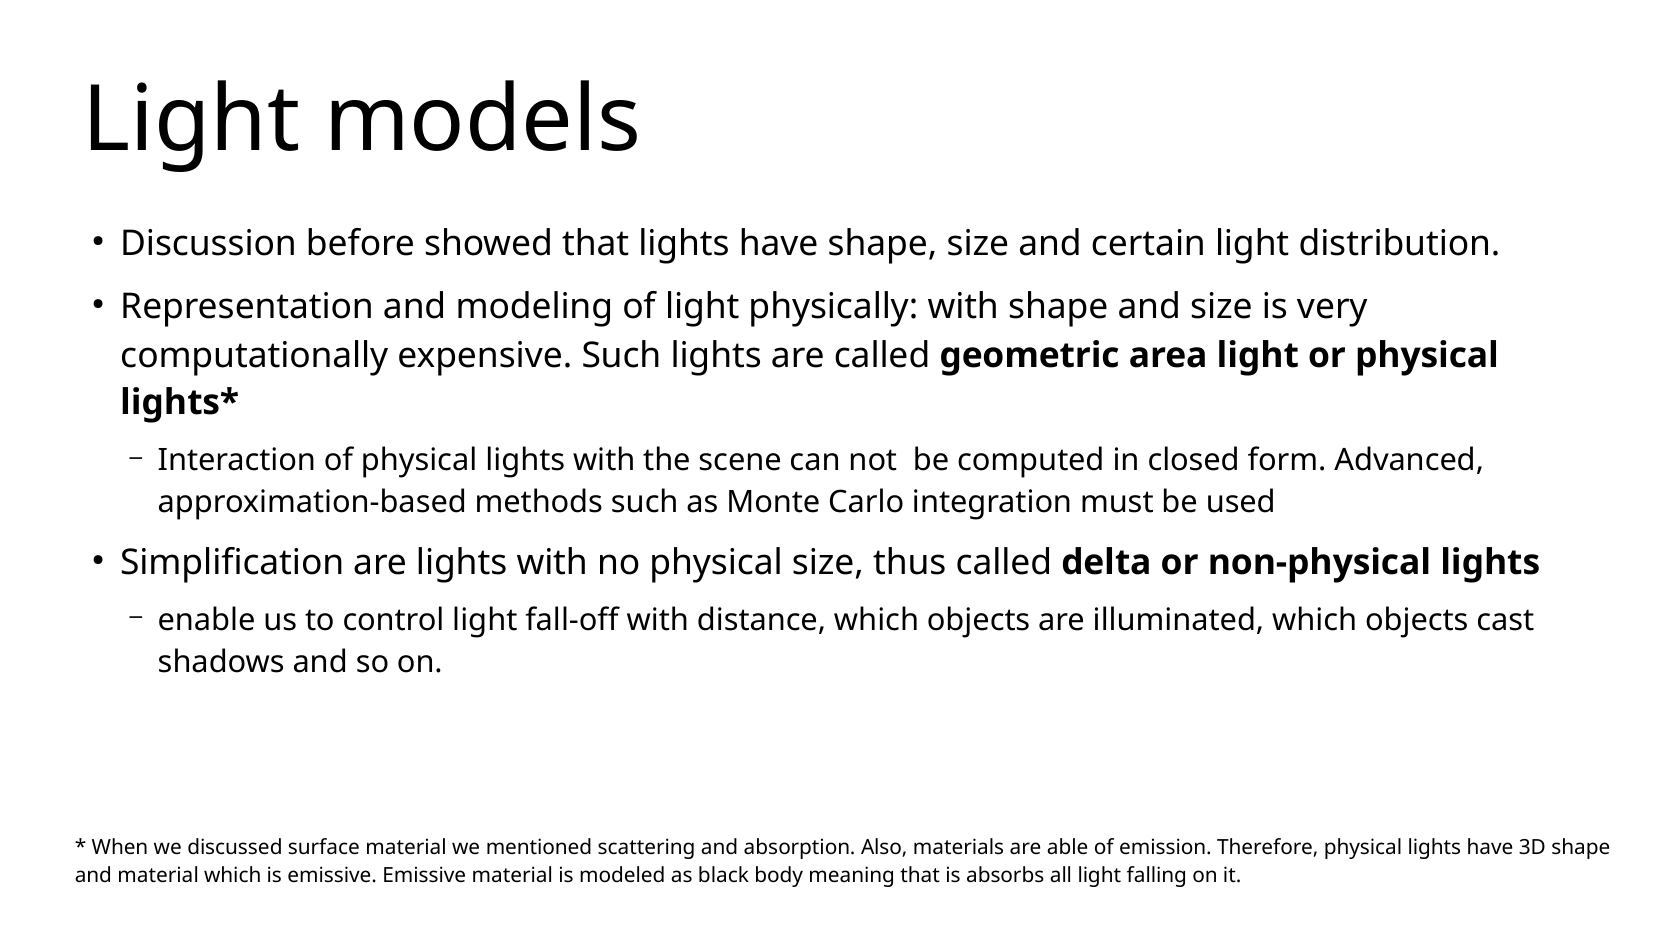

# Light models
Discussion before showed that lights have shape, size and certain light distribution.
Representation and modeling of light physically: with shape and size is very computationally expensive. Such lights are called geometric area light or physical lights*
Interaction of physical lights with the scene can not be computed in closed form. Advanced, approximation-based methods such as Monte Carlo integration must be used
Simplification are lights with no physical size, thus called delta or non-physical lights
enable us to control light fall-off with distance, which objects are illuminated, which objects cast shadows and so on.
* When we discussed surface material we mentioned scattering and absorption. Also, materials are able of emission. Therefore, physical lights have 3D shape and material which is emissive. Emissive material is modeled as black body meaning that is absorbs all light falling on it.